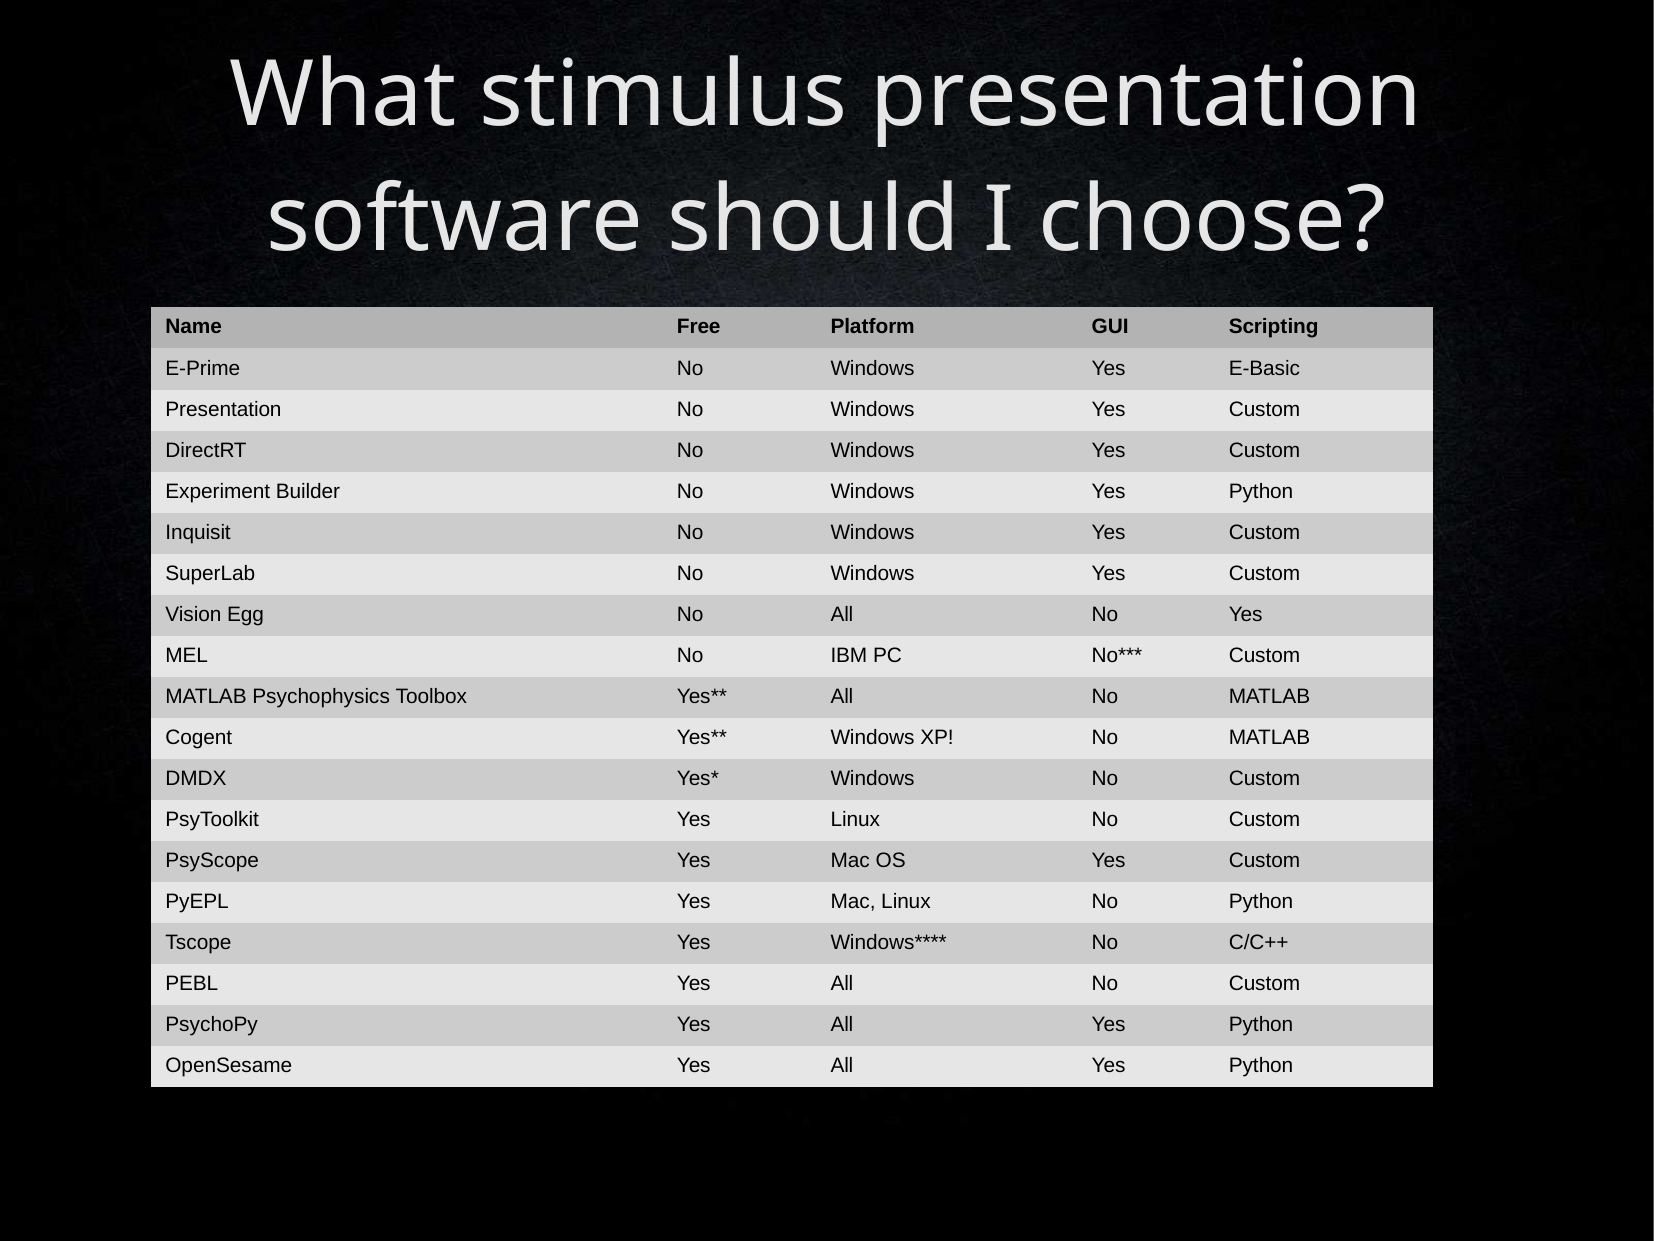

# What stimulus presentation software should I choose?
| Name | Free | Platform | GUI | Scripting |
| --- | --- | --- | --- | --- |
| E-Prime | No | Windows | Yes | E-Basic |
| Presentation | No | Windows | Yes | Custom |
| DirectRT | No | Windows | Yes | Custom |
| Experiment Builder | No | Windows | Yes | Python |
| Inquisit | No | Windows | Yes | Custom |
| SuperLab | No | Windows | Yes | Custom |
| Vision Egg | No | All | No | Yes |
| MEL | No | IBM PC | No\*\*\* | Custom |
| MATLAB Psychophysics Toolbox | Yes\*\* | All | No | MATLAB |
| Cogent | Yes\*\* | Windows XP! | No | MATLAB |
| DMDX | Yes\* | Windows | No | Custom |
| PsyToolkit | Yes | Linux | No | Custom |
| PsyScope | Yes | Mac OS | Yes | Custom |
| PyEPL | Yes | Mac, Linux | No | Python |
| Tscope | Yes | Windows\*\*\*\* | No | C/C++ |
| PEBL | Yes | All | No | Custom |
| PsychoPy | Yes | All | Yes | Python |
| OpenSesame | Yes | All | Yes | Python |